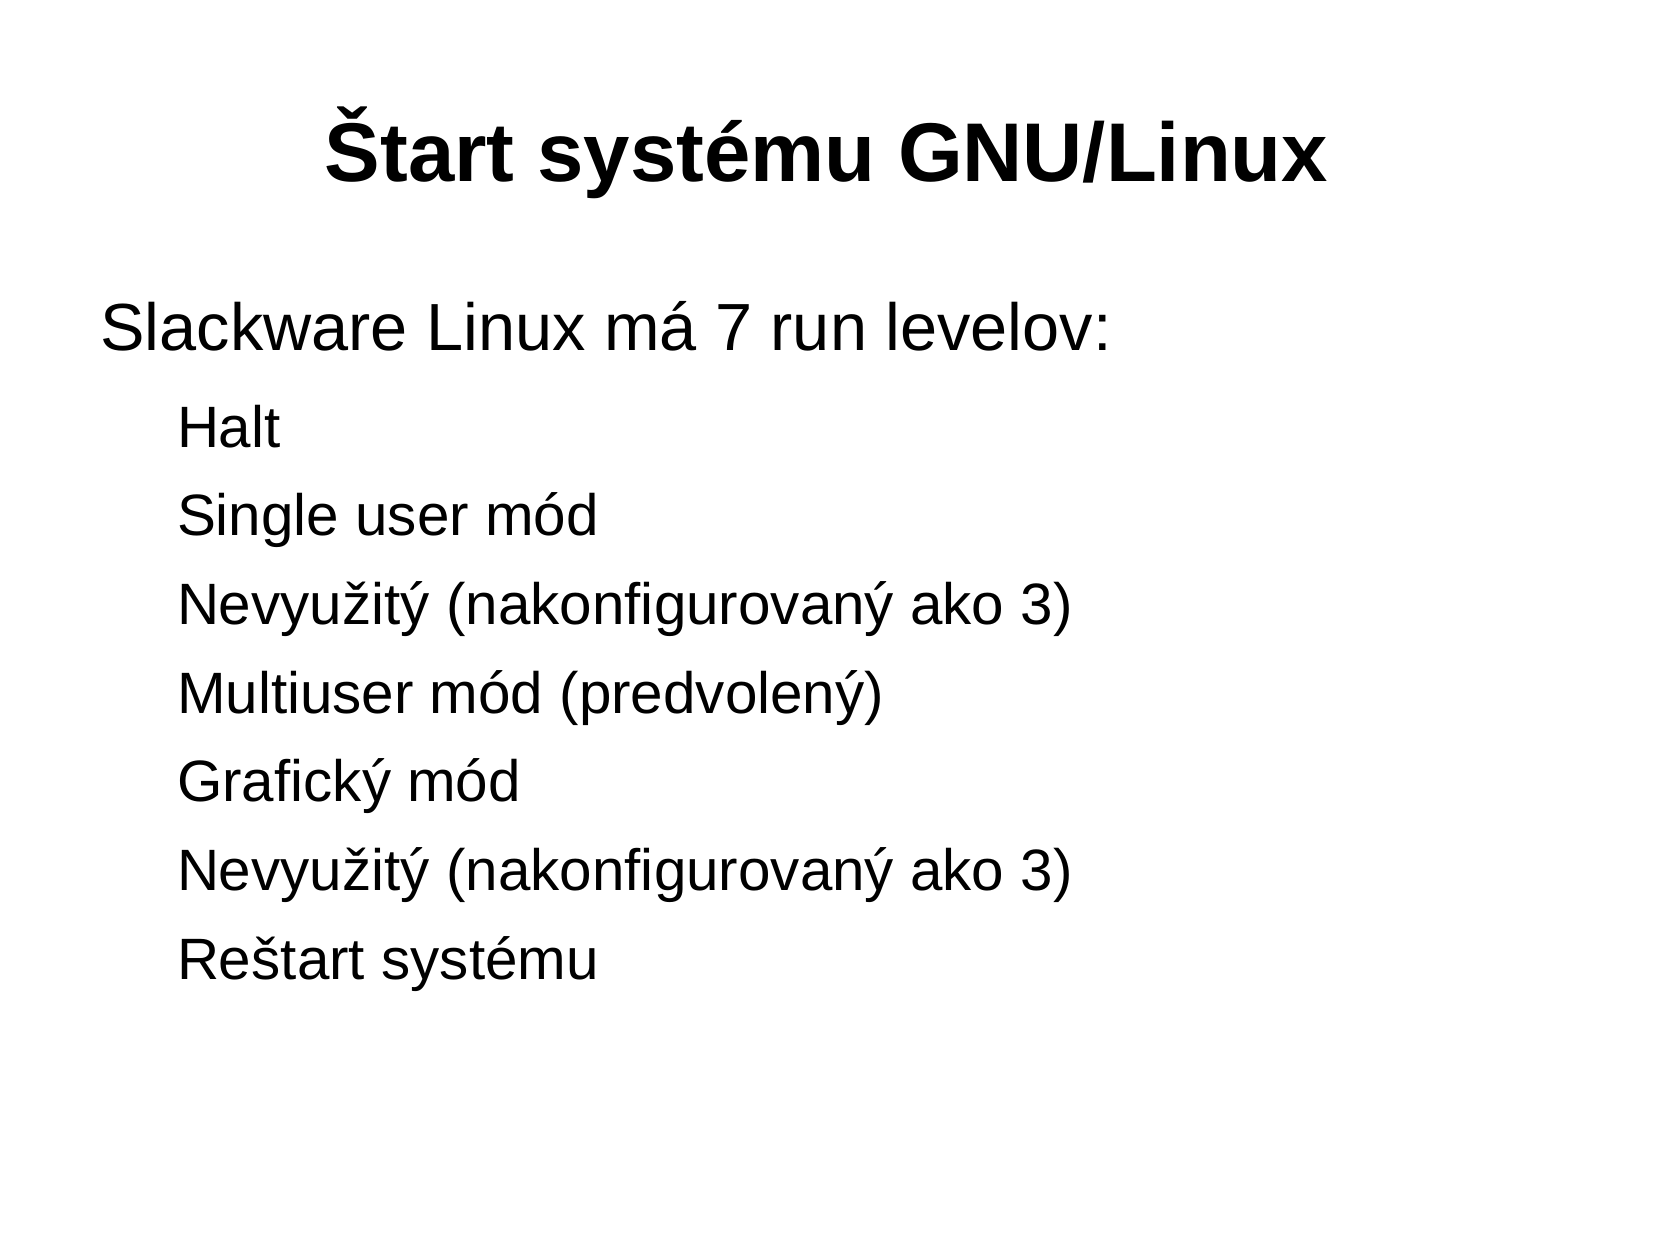

# Štart systému GNU/Linux
Slackware Linux má 7 run levelov:
Halt
Single user mód
Nevyužitý (nakonfigurovaný ako 3)
Multiuser mód (predvolený)
Grafický mód
Nevyužitý (nakonfigurovaný ako 3)
Reštart systému